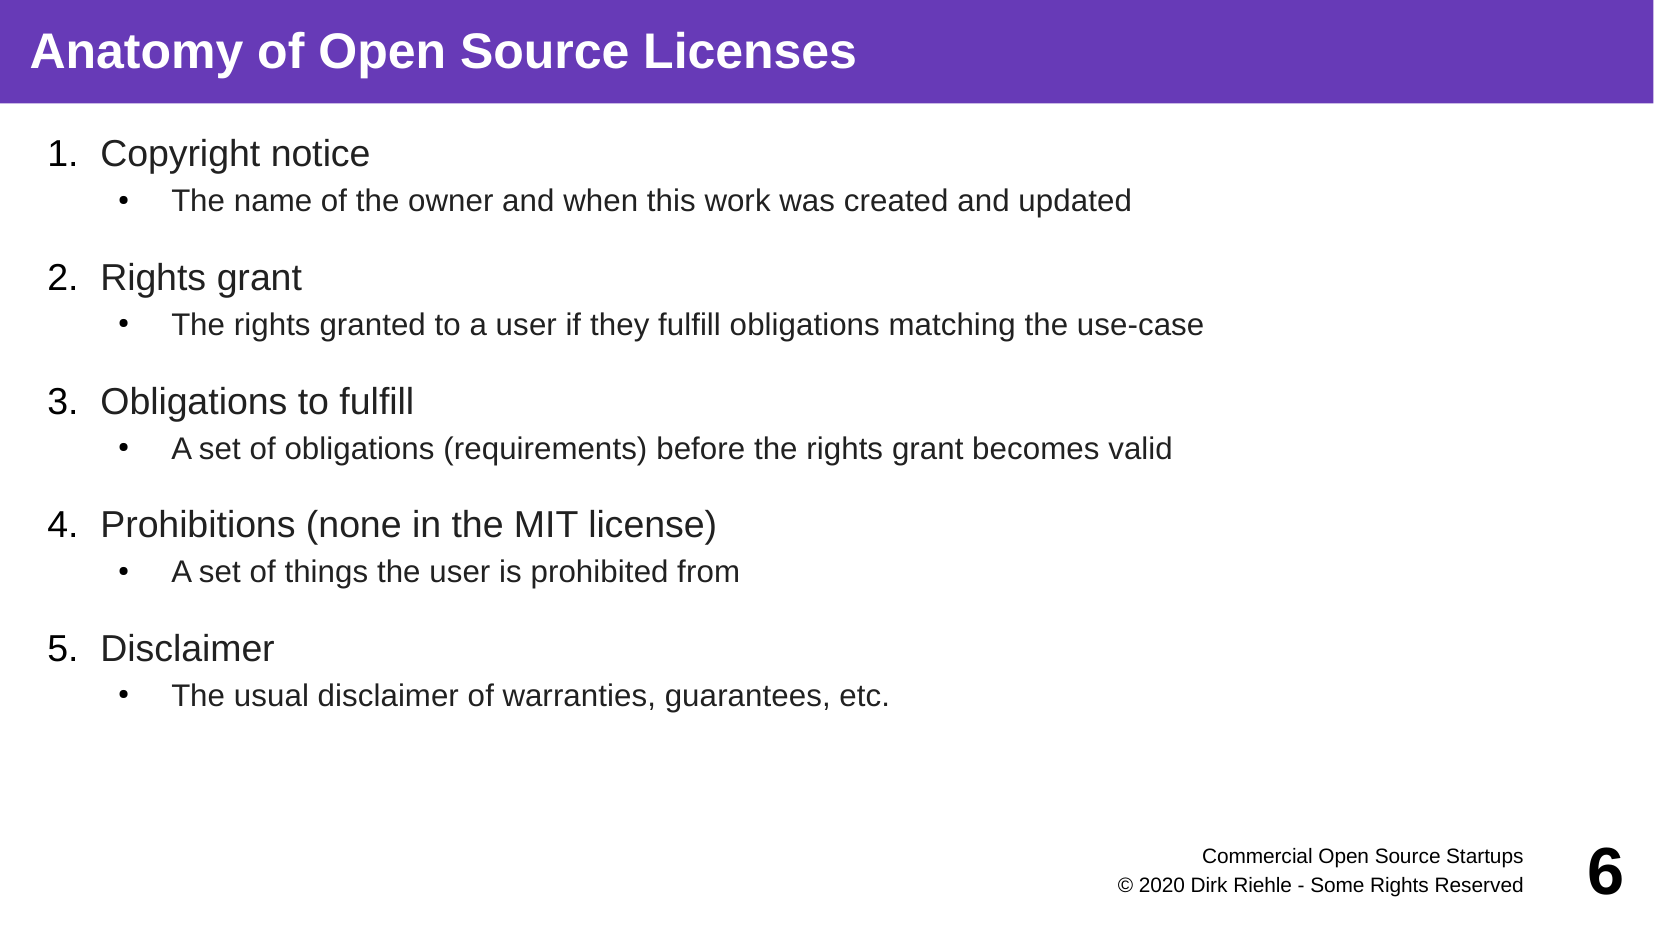

# Anatomy of Open Source Licenses
Copyright notice
The name of the owner and when this work was created and updated
Rights grant
The rights granted to a user if they fulfill obligations matching the use-case
Obligations to fulfill
A set of obligations (requirements) before the rights grant becomes valid
Prohibitions (none in the MIT license)
A set of things the user is prohibited from
Disclaimer
The usual disclaimer of warranties, guarantees, etc.
Commercial Open Source Startups
6
© 2020 Dirk Riehle - Some Rights Reserved